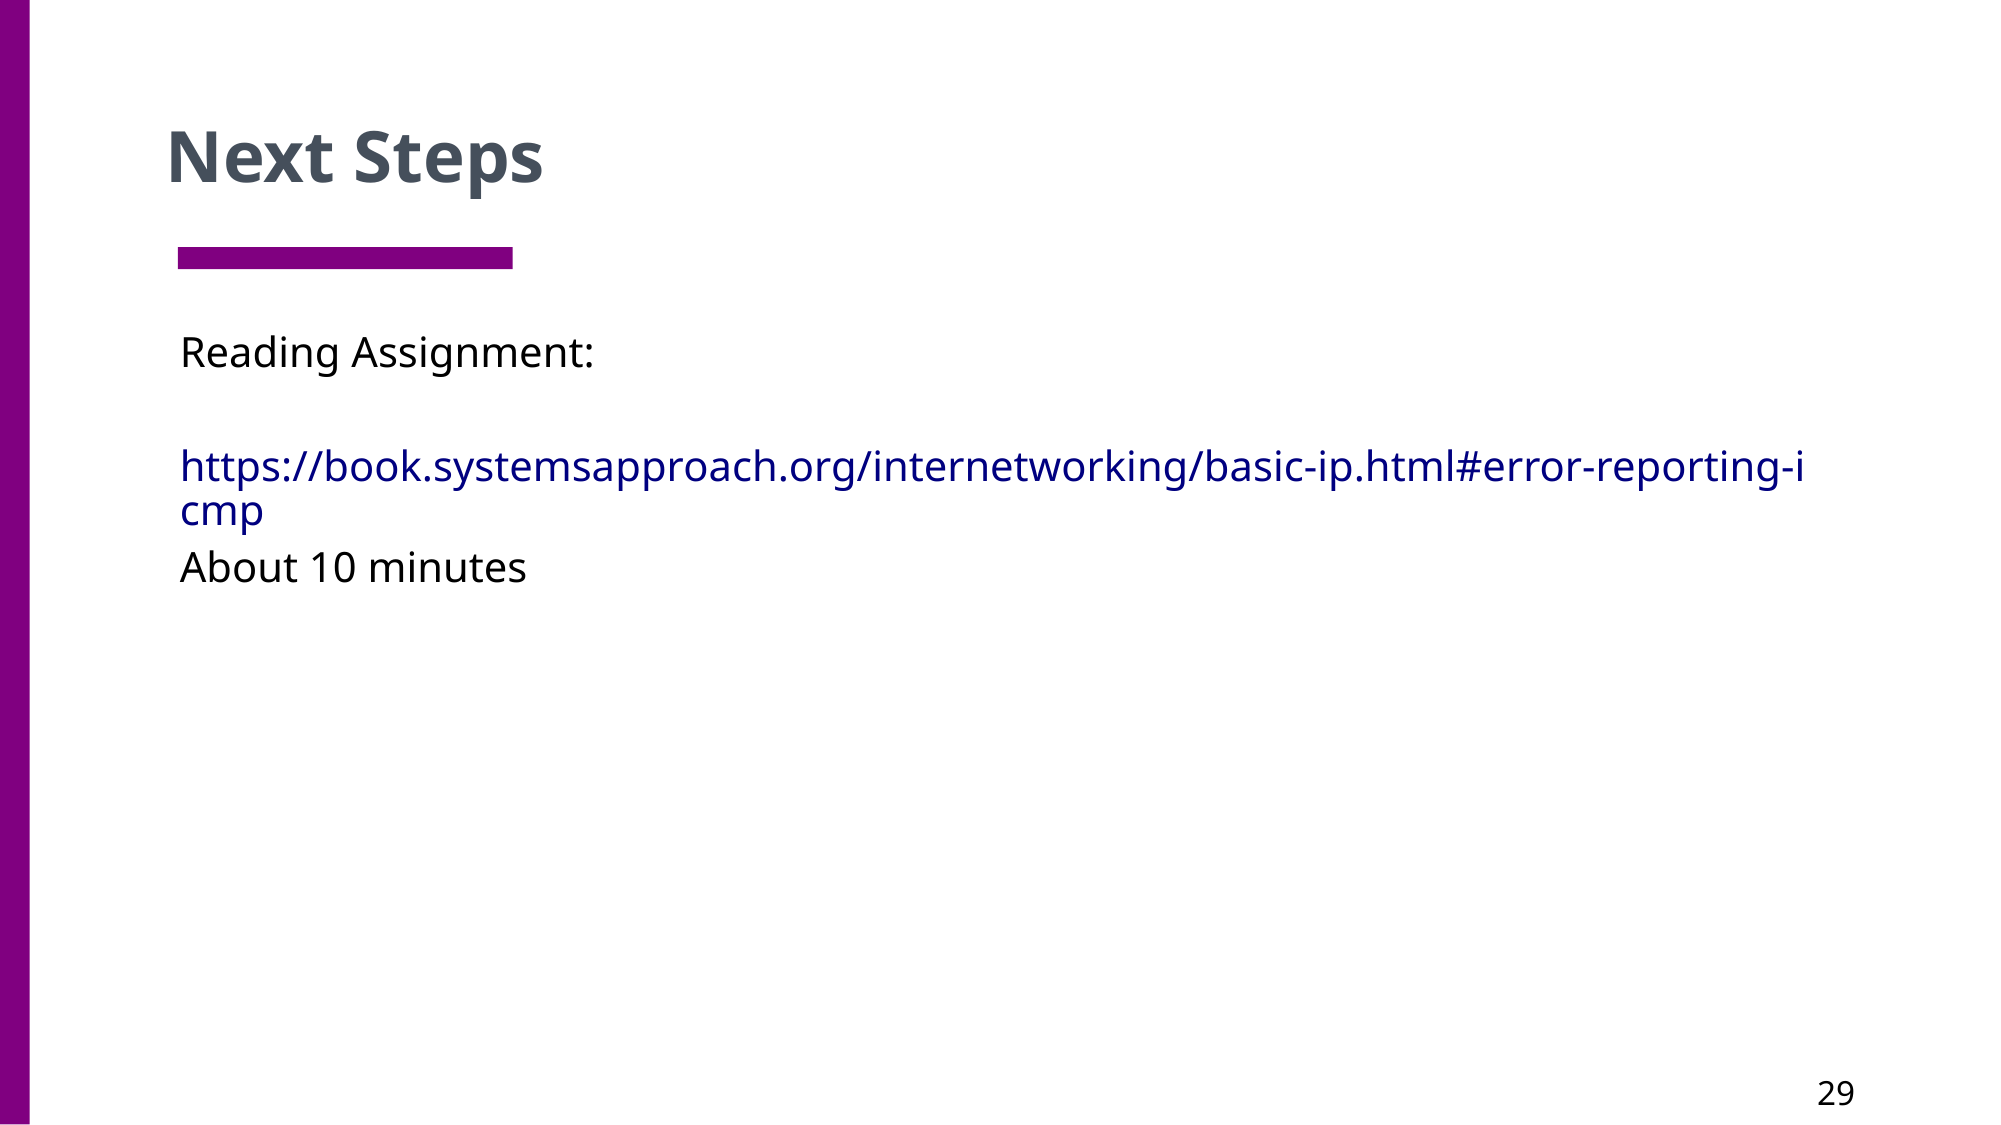

Next Steps
Reading Assignment:
	https://book.systemsapproach.org/internetworking/basic-ip.html#error-reporting-icmp
About 10 minutes